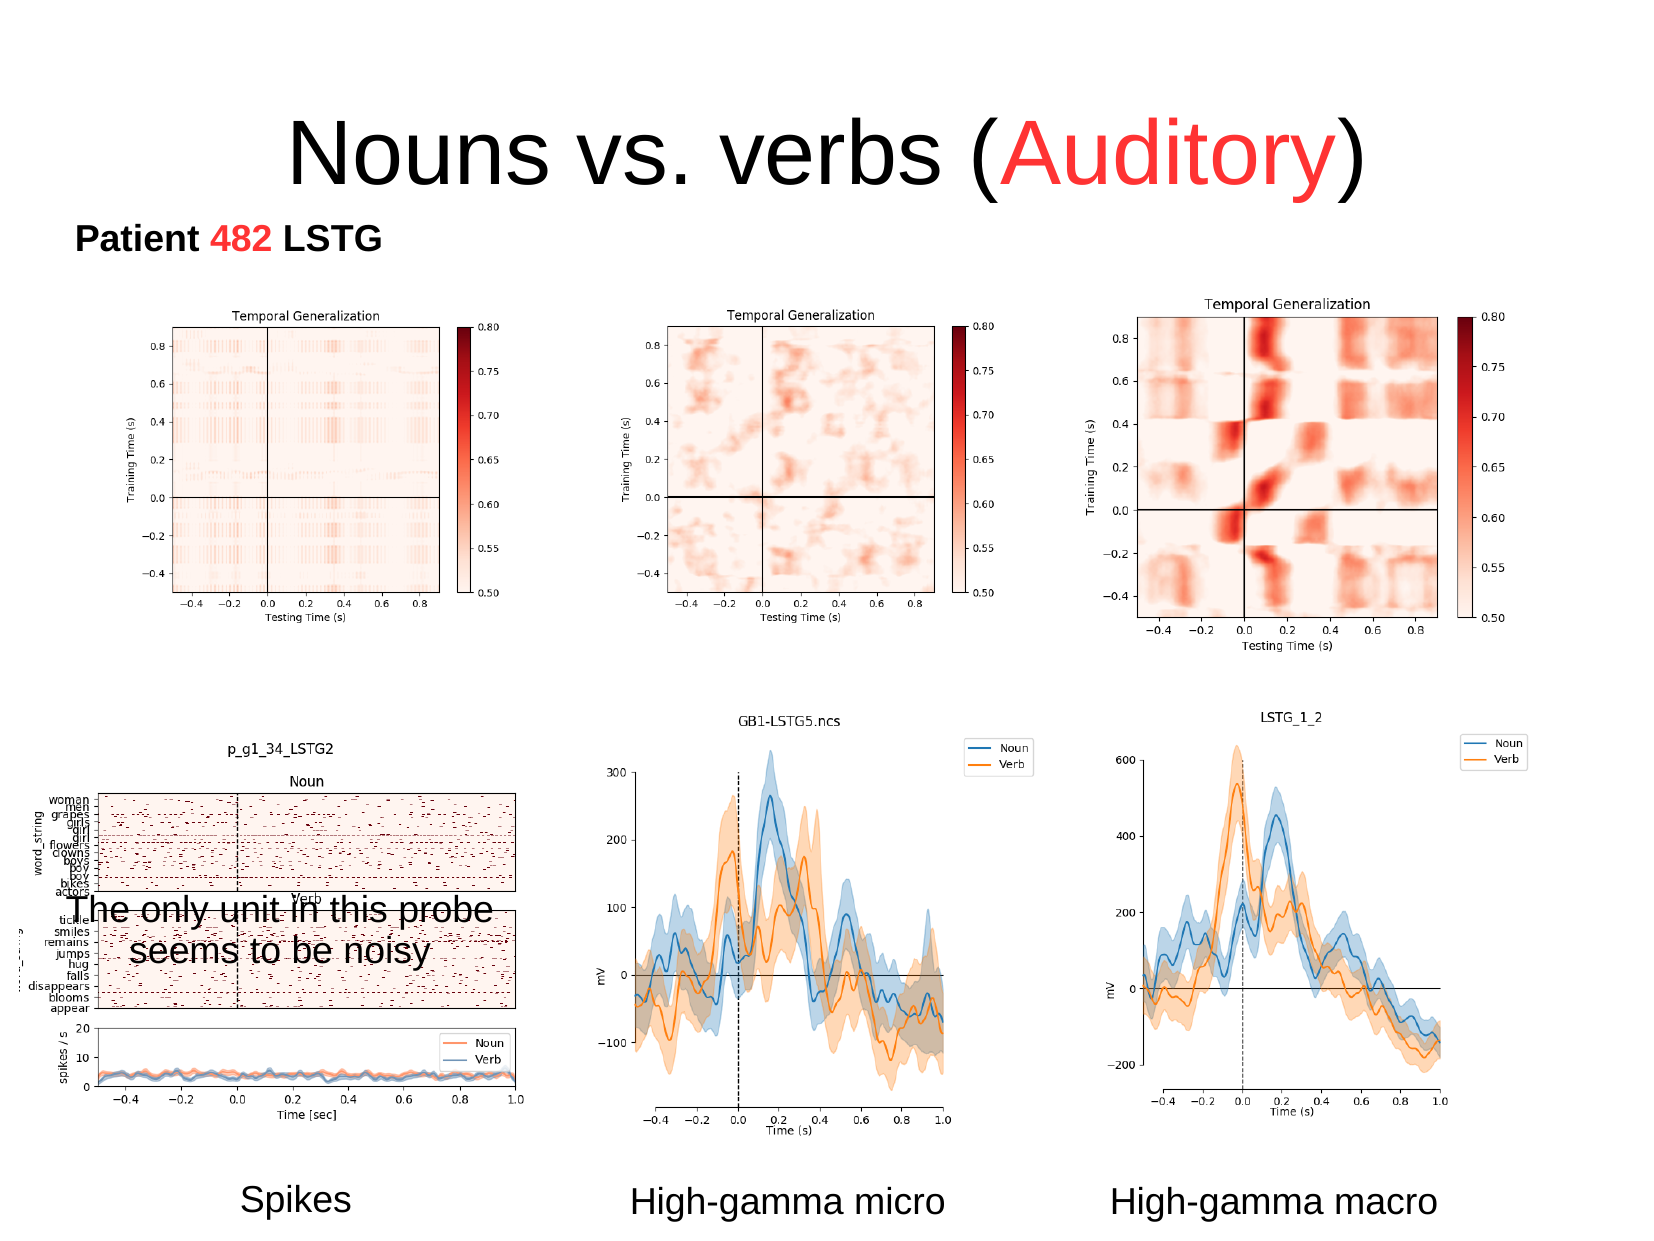

# Nouns vs. verbs (Auditory)
Patient 482 LSTG
The only unit in this probe
seems to be noisy
Spikes
High-gamma micro
High-gamma macro